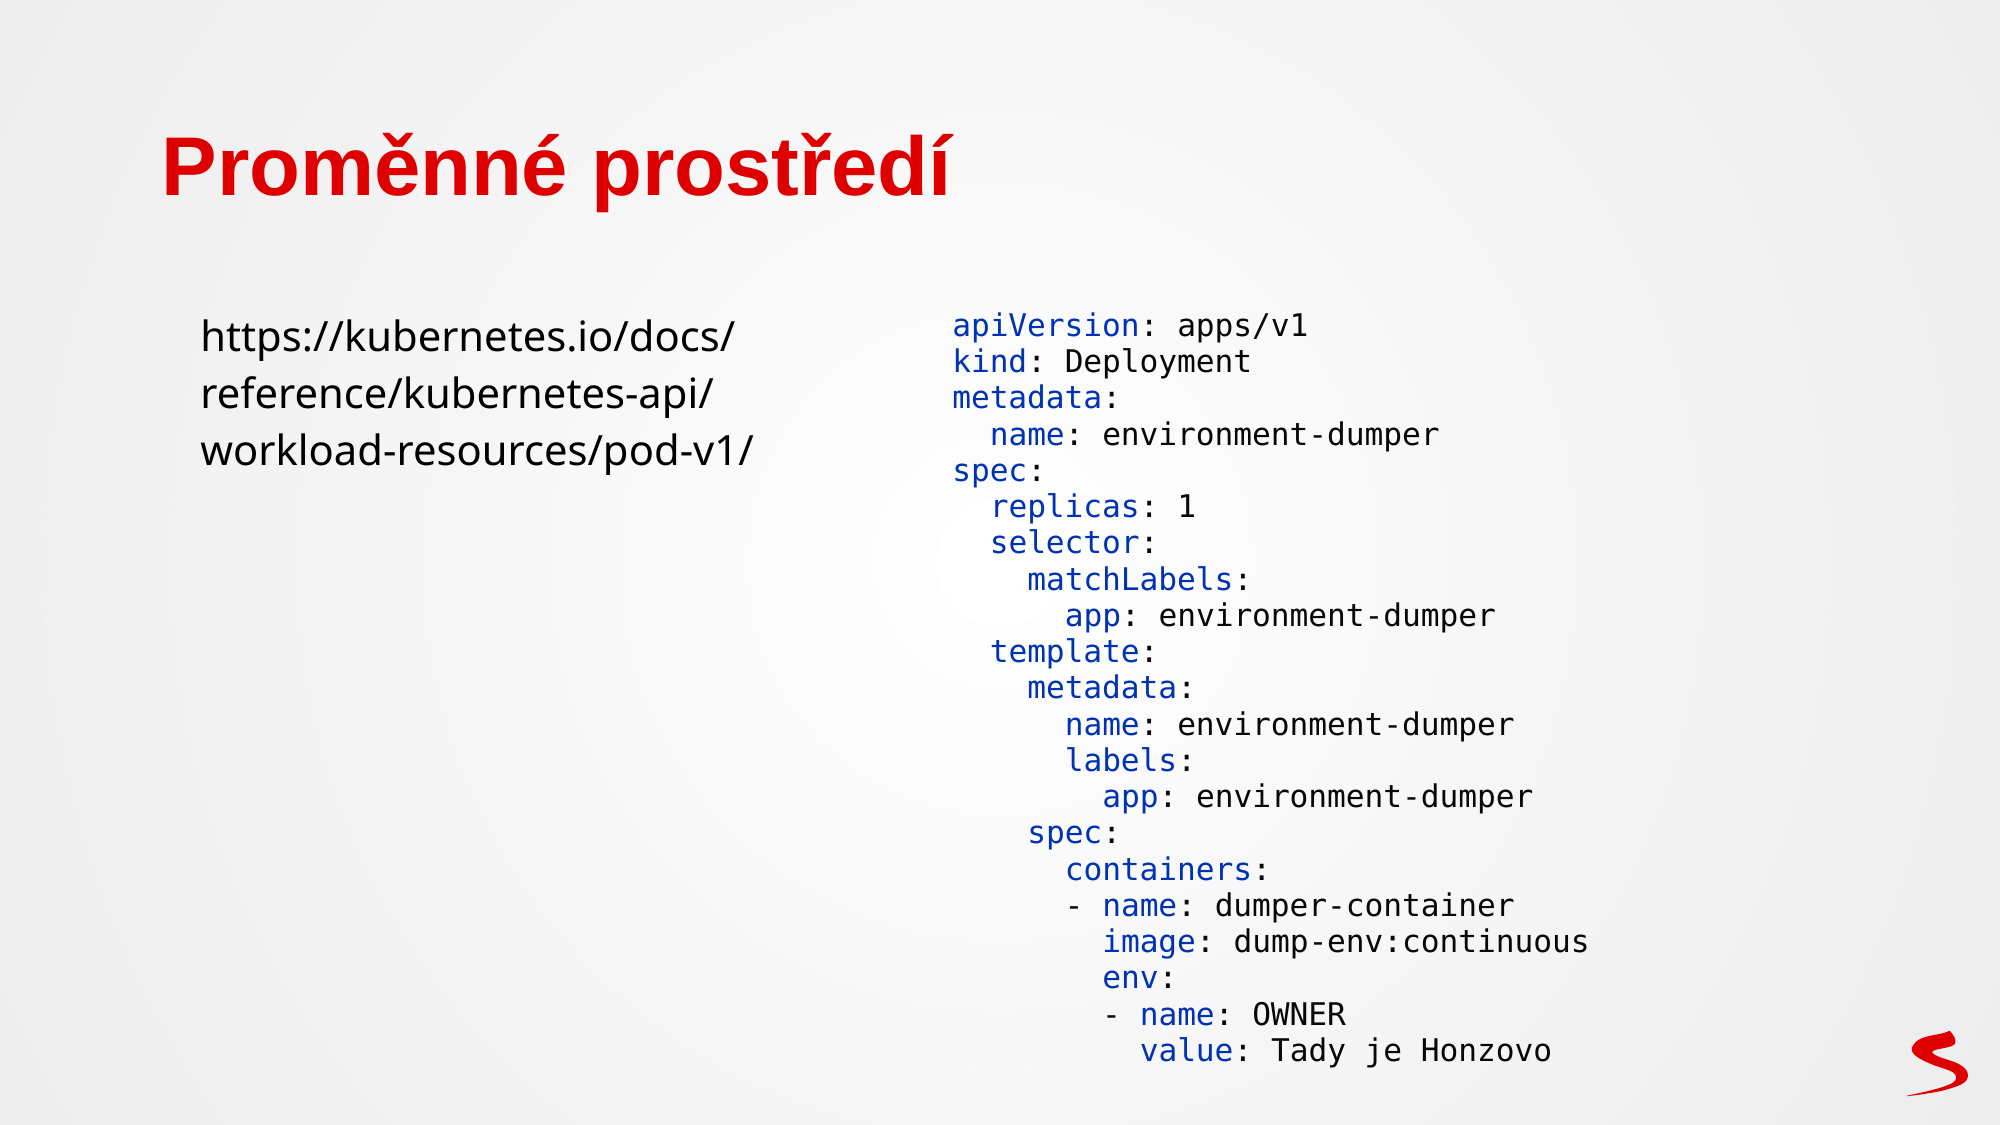

Proměnné prostředí
https://kubernetes.io/docs/reference/kubernetes-api/workload-resources/pod-v1/
apiVersion: apps/v1
kind: Deployment
metadata:
 name: environment-dumper
spec:
 replicas: 1
 selector:
 matchLabels:
 app: environment-dumper
 template:
 metadata:
 name: environment-dumper
 labels:
 app: environment-dumper
 spec:
 containers:
 - name: dumper-container
 image: dump-env:continuous
 env:
 - name: OWNER
 value: Tady je Honzovo